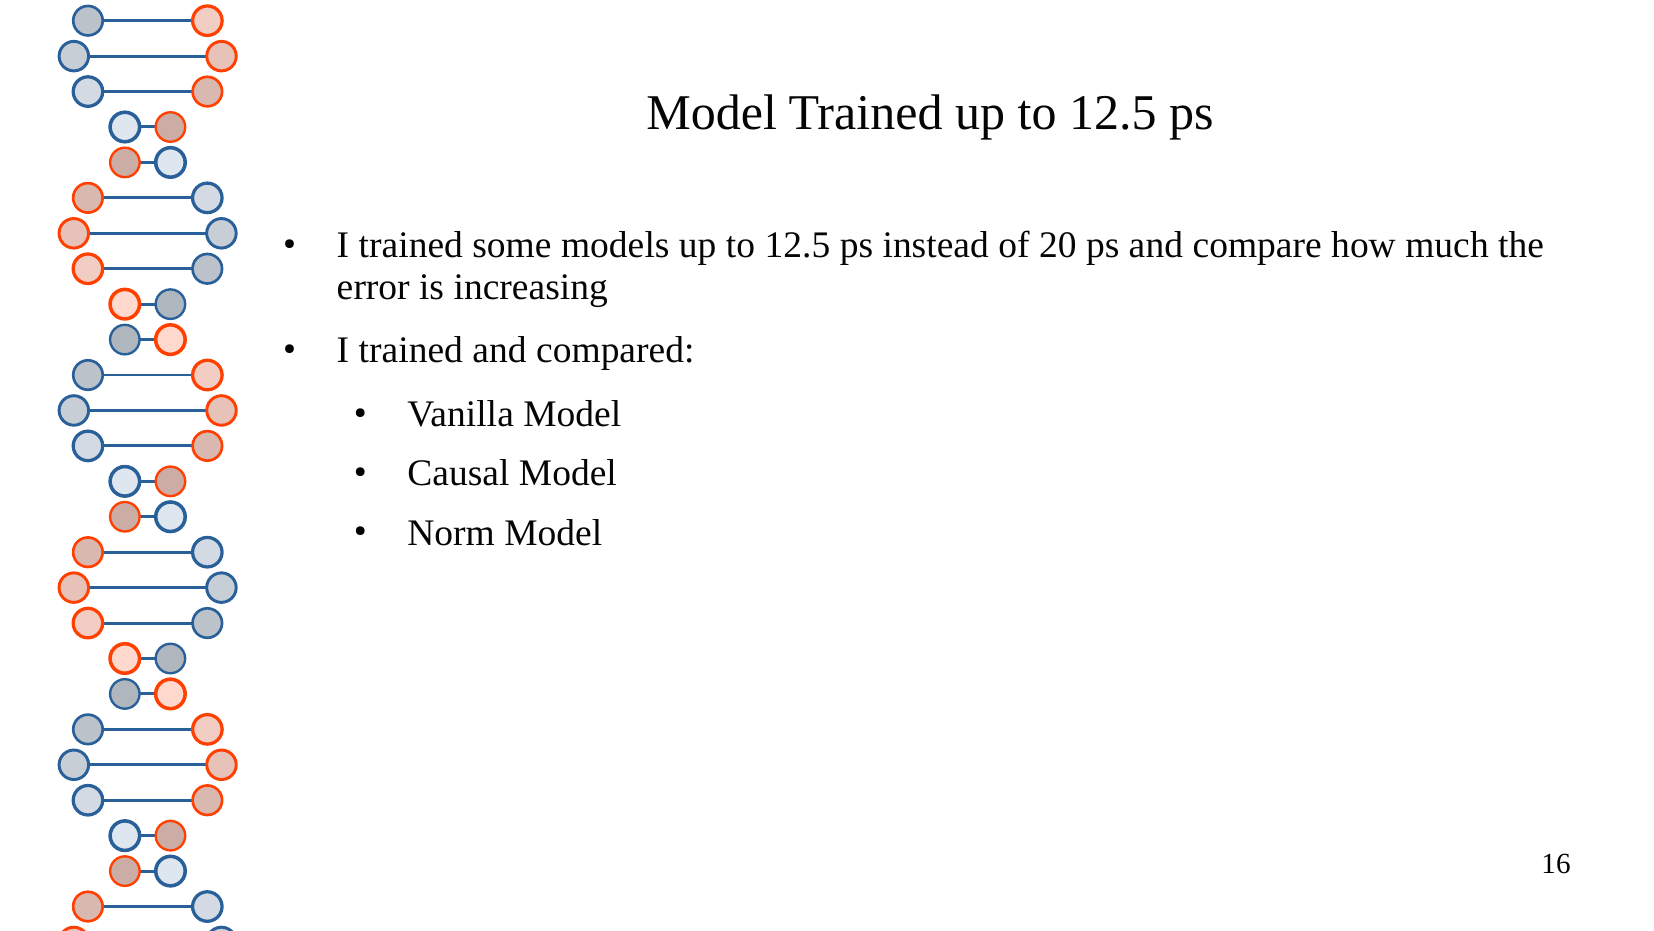

# Model Trained up to 12.5 ps
I trained some models up to 12.5 ps instead of 20 ps and compare how much the error is increasing
I trained and compared:
Vanilla Model
Causal Model
Norm Model
16